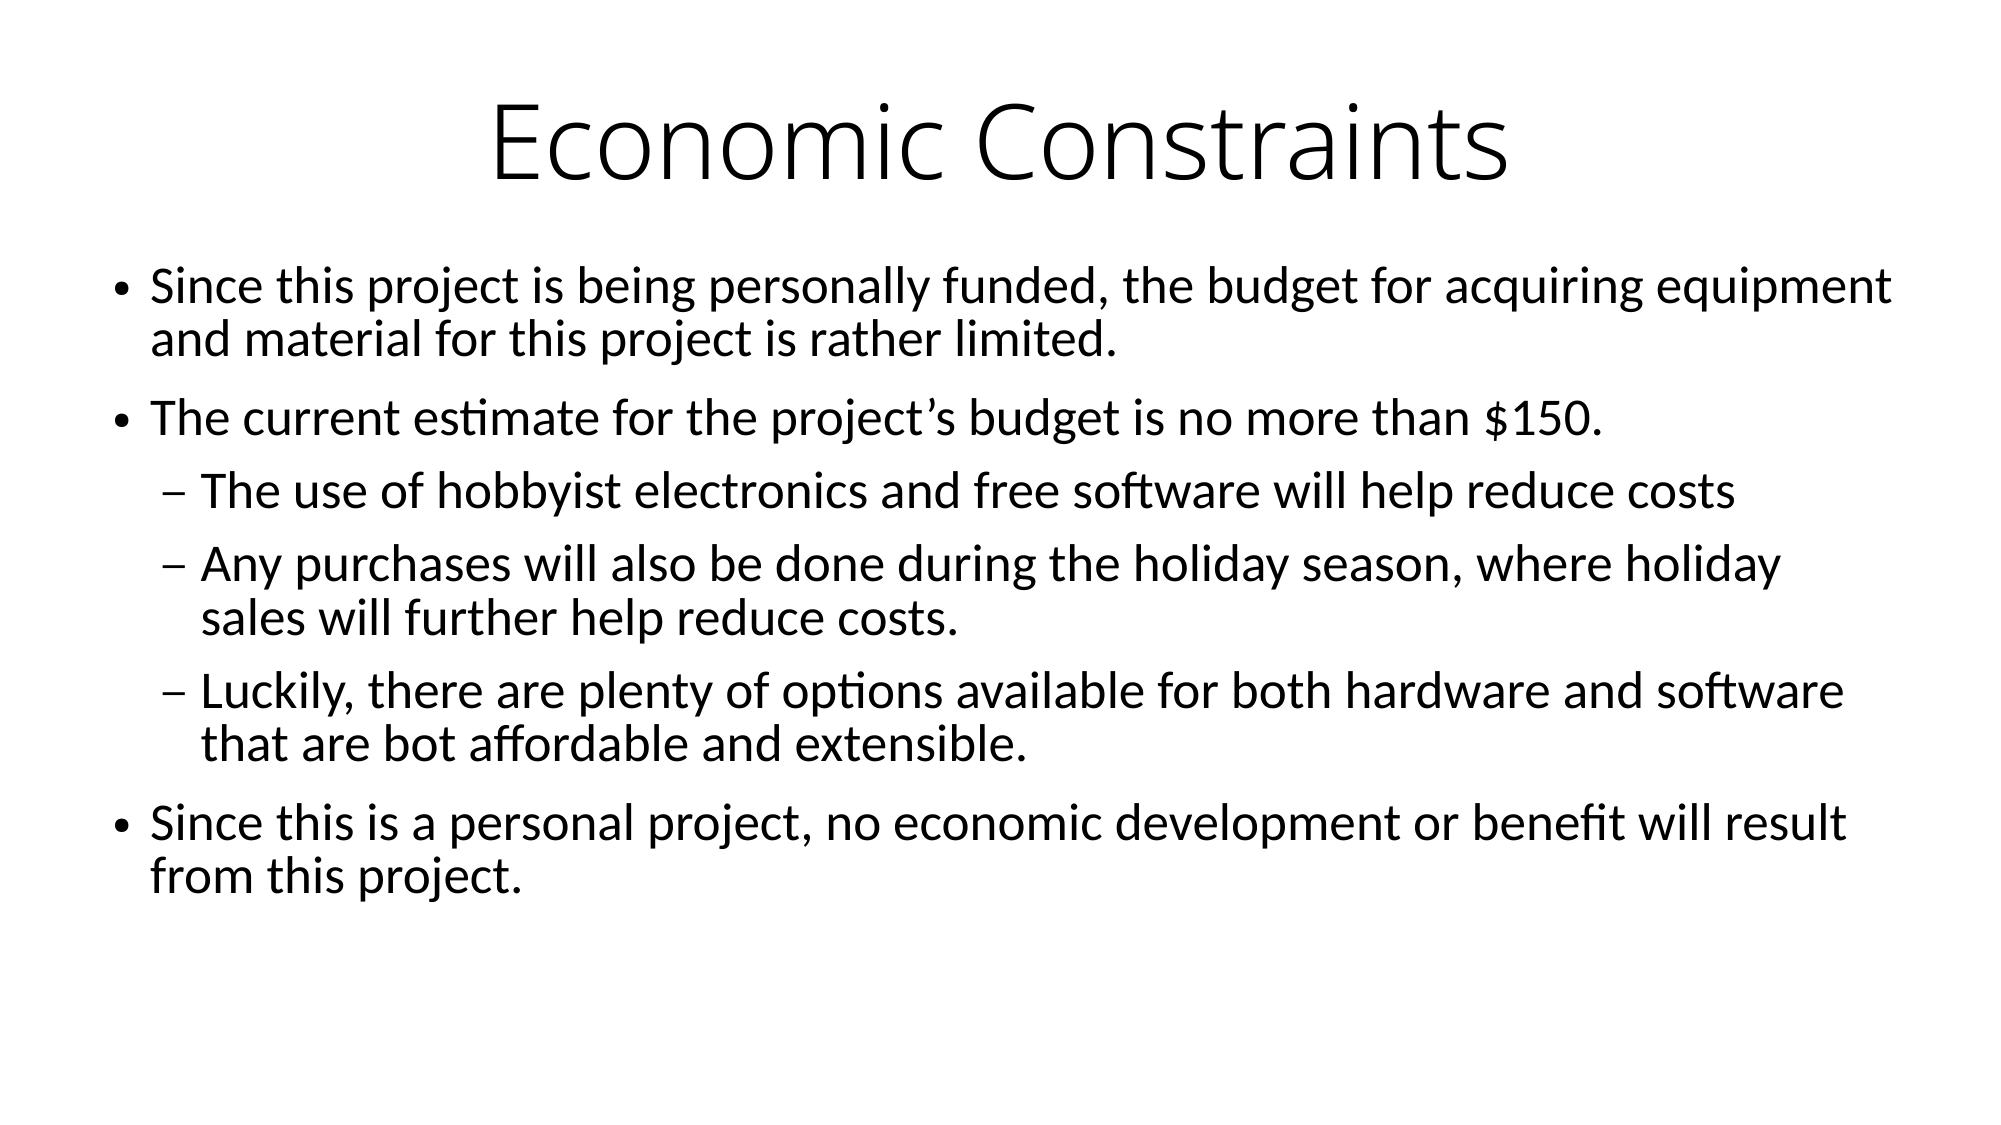

# Economic Constraints
Since this project is being personally funded, the budget for acquiring equipment and material for this project is rather limited.
The current estimate for the project’s budget is no more than $150.
The use of hobbyist electronics and free software will help reduce costs
Any purchases will also be done during the holiday season, where holiday sales will further help reduce costs.
Luckily, there are plenty of options available for both hardware and software that are bot affordable and extensible.
Since this is a personal project, no economic development or benefit will result from this project.